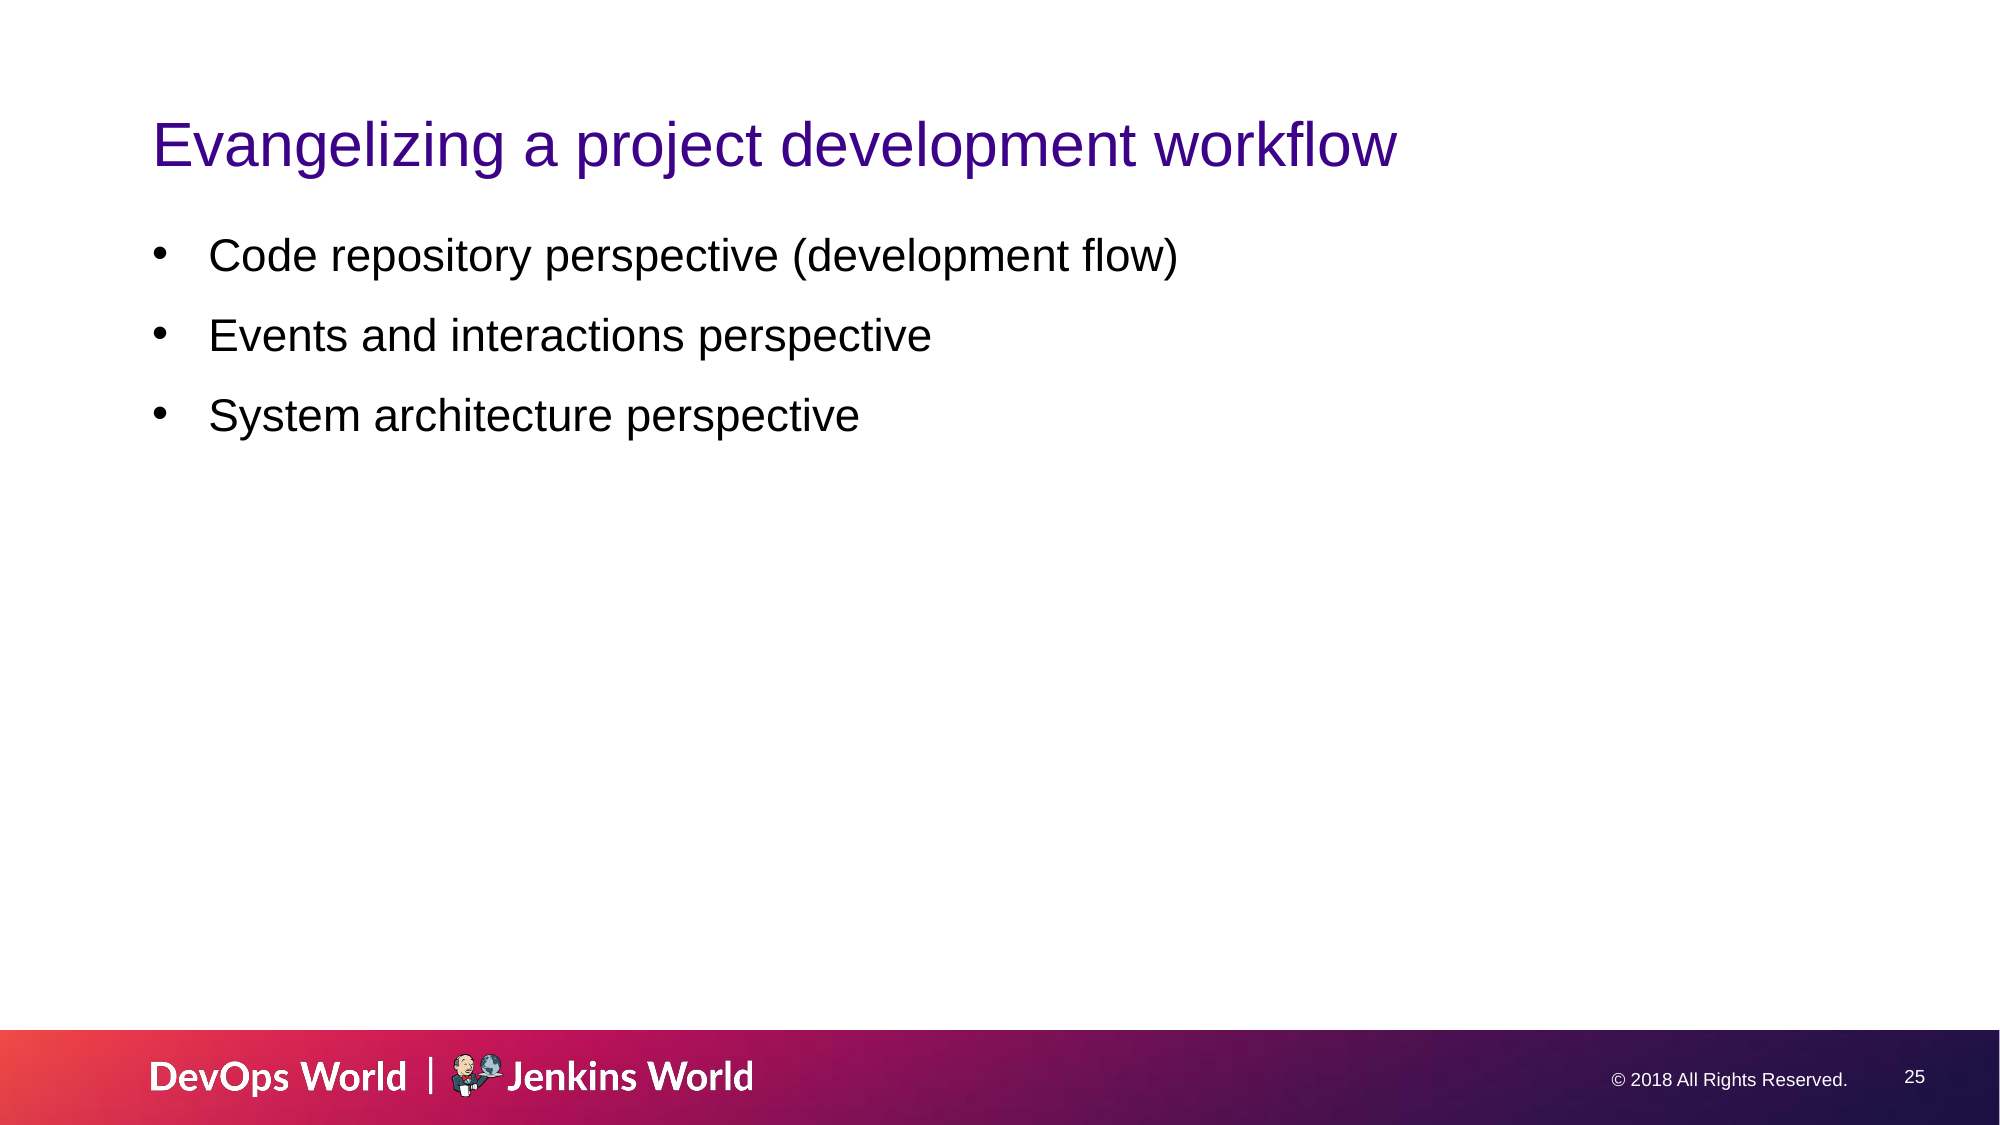

# Evangelizing a project development workflow
Code repository perspective (development flow)
Events and interactions perspective
System architecture perspective